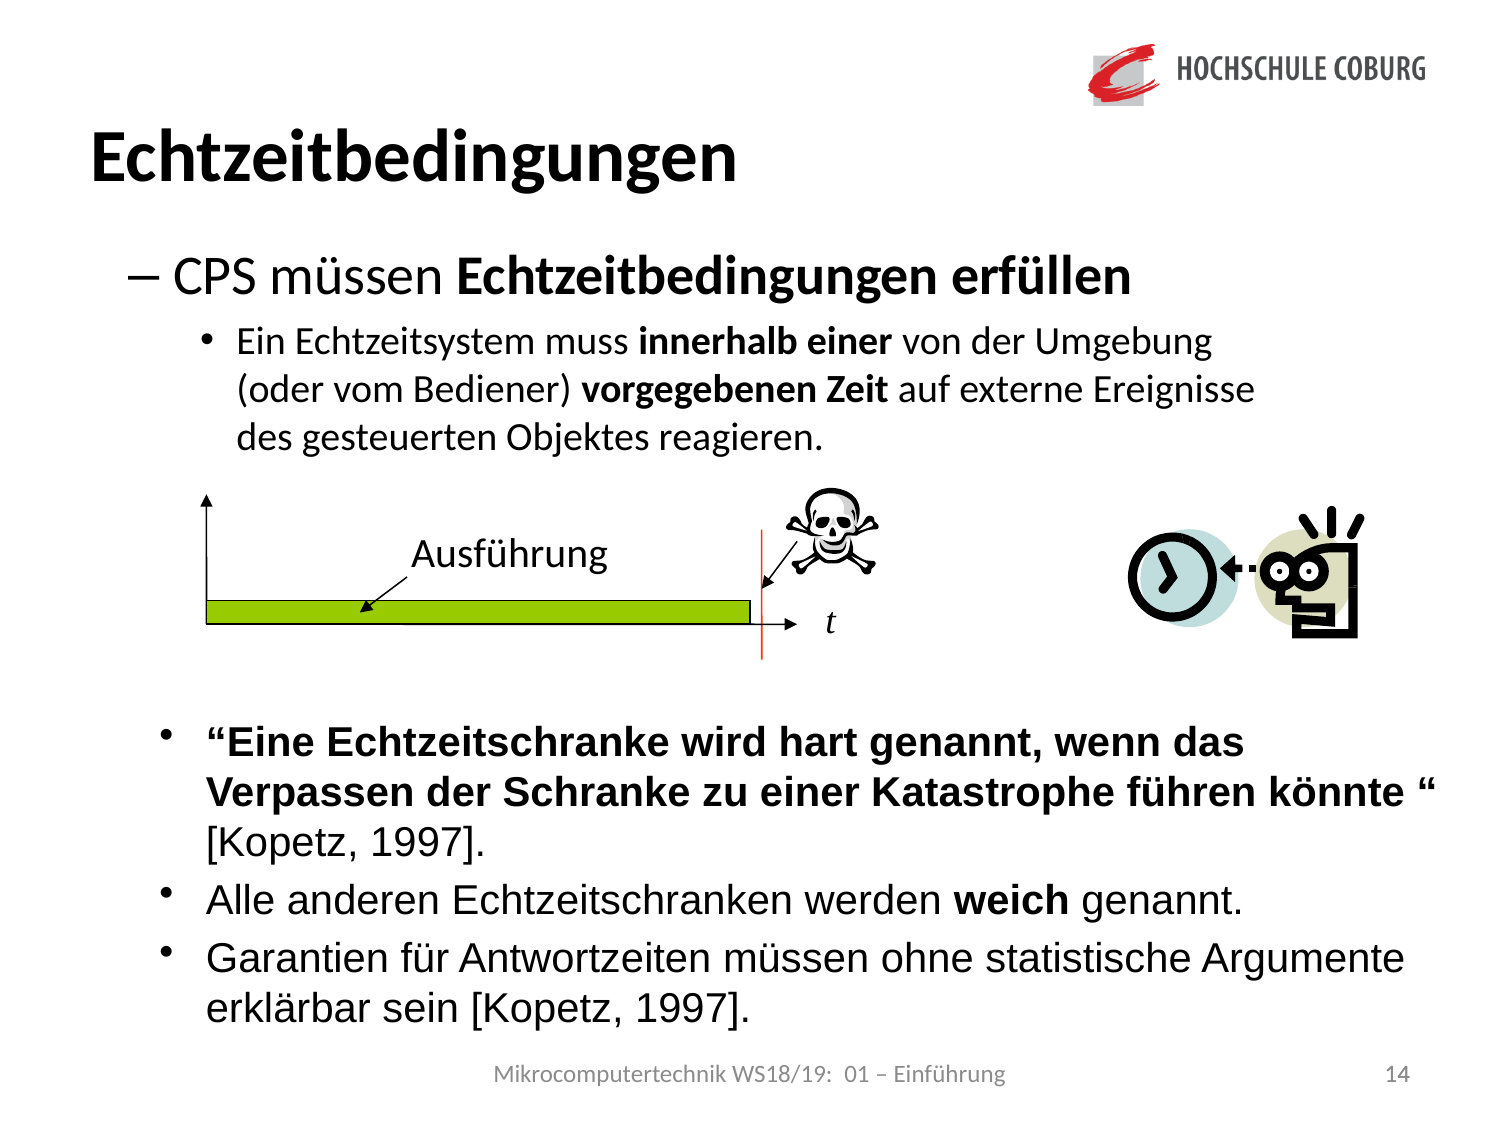

# Echtzeitbedingungen
CPS müssen Echtzeitbedingungen erfüllen
Ein Echtzeitsystem muss innerhalb einer von der Umgebung (oder vom Bediener) vorgegebenen Zeit auf externe Ereignisse des gesteuerten Objektes reagieren.
t
Ausführung
“Eine Echtzeitschranke wird hart genannt, wenn das Verpassen der Schranke zu einer Katastrophe führen könnte “ [Kopetz, 1997].
Alle anderen Echtzeitschranken werden weich genannt.
Garantien für Antwortzeiten müssen ohne statistische Argumente erklärbar sein [Kopetz, 1997].
MCT01: Einführung
14